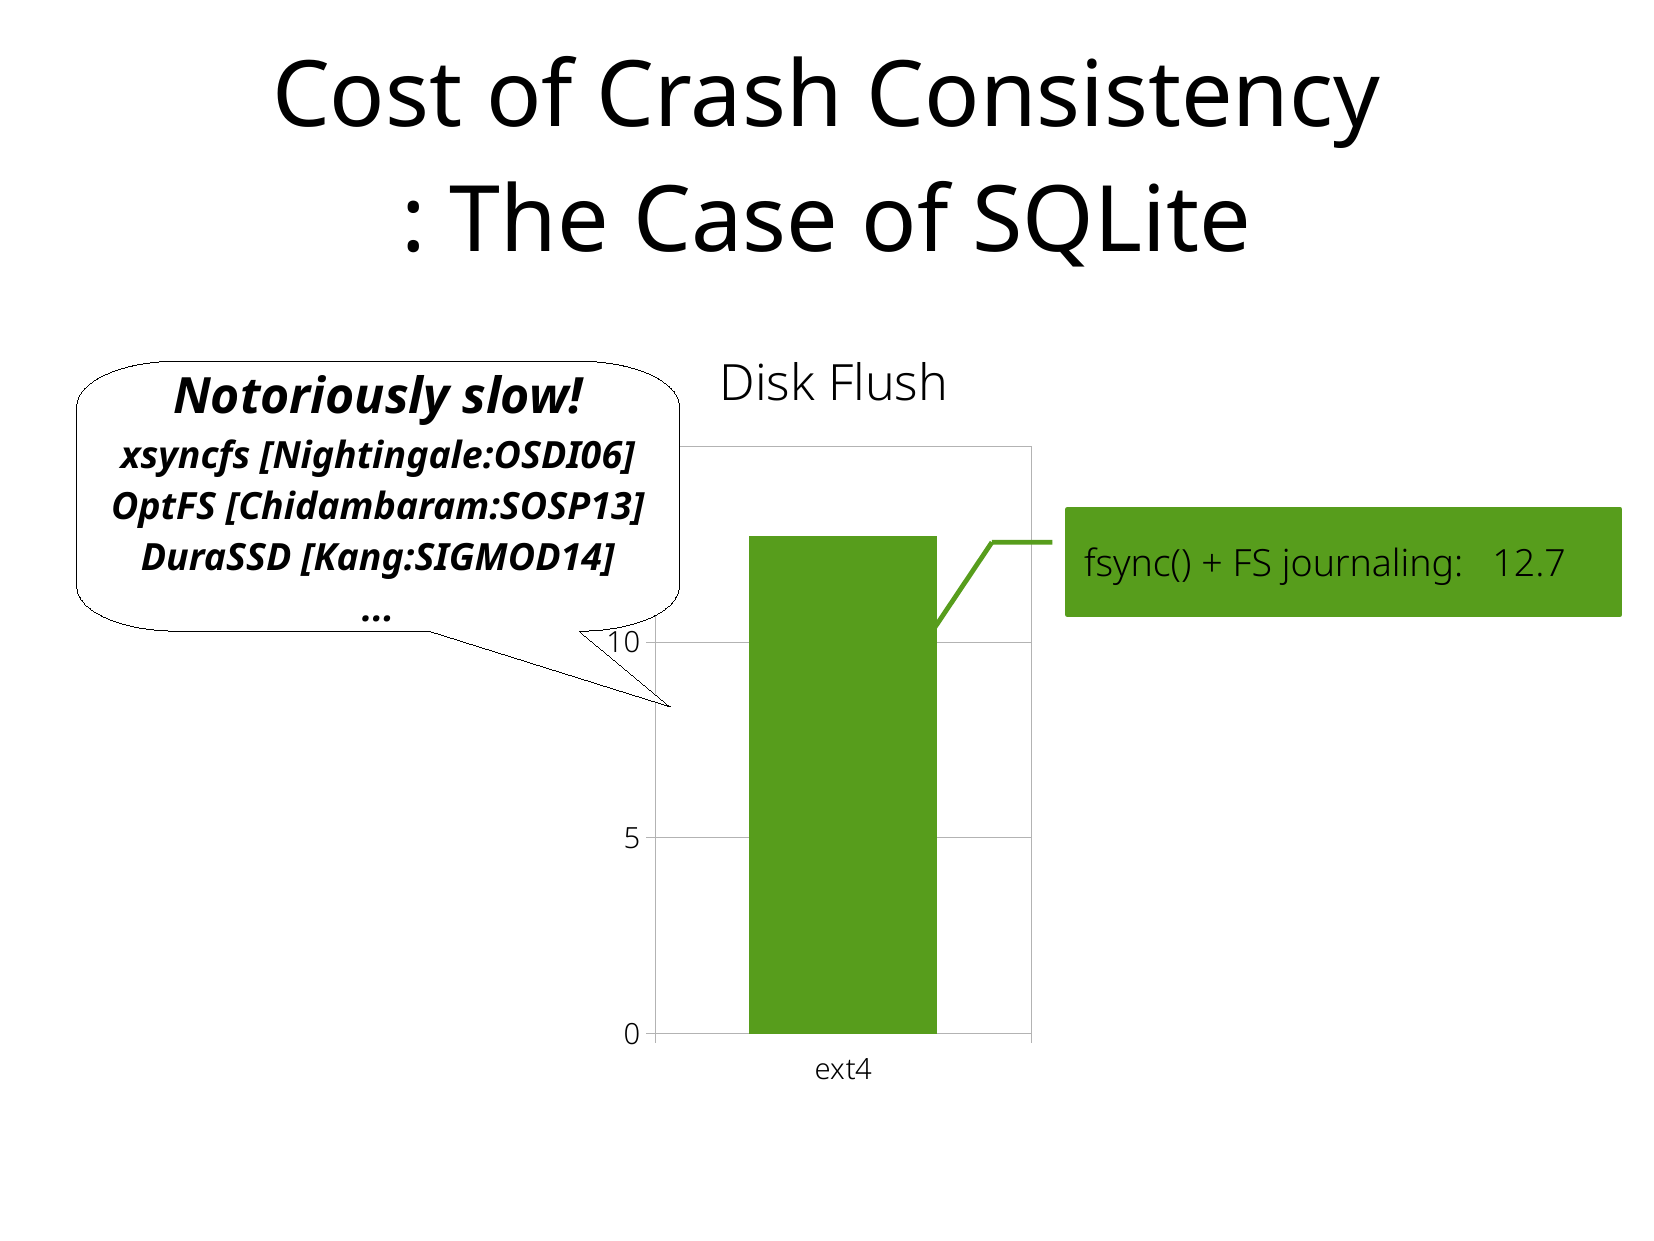

# Cost of Crash Consistency : The Case of SQLite
Disk Flush
Notoriously slow!
xsyncfs [Nightingale:OSDI06]
OptFS [Chidambaram:SOSP13]
DuraSSD [Kang:SIGMOD14]
...
### Chart
| Category | Application |
|---|---|
| ext4 | 12.7 |fsync() + FS journaling: 12.7